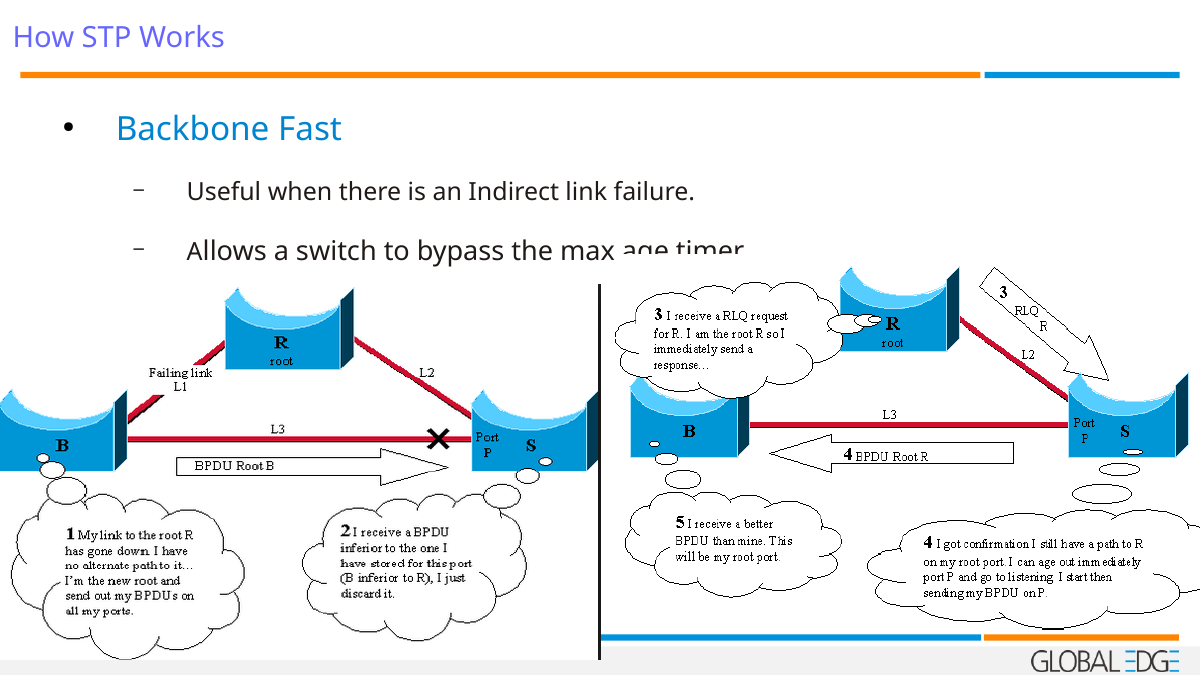

# How STP Works
Backbone Fast
Useful when there is an Indirect link failure.
Allows a switch to bypass the max age timer.